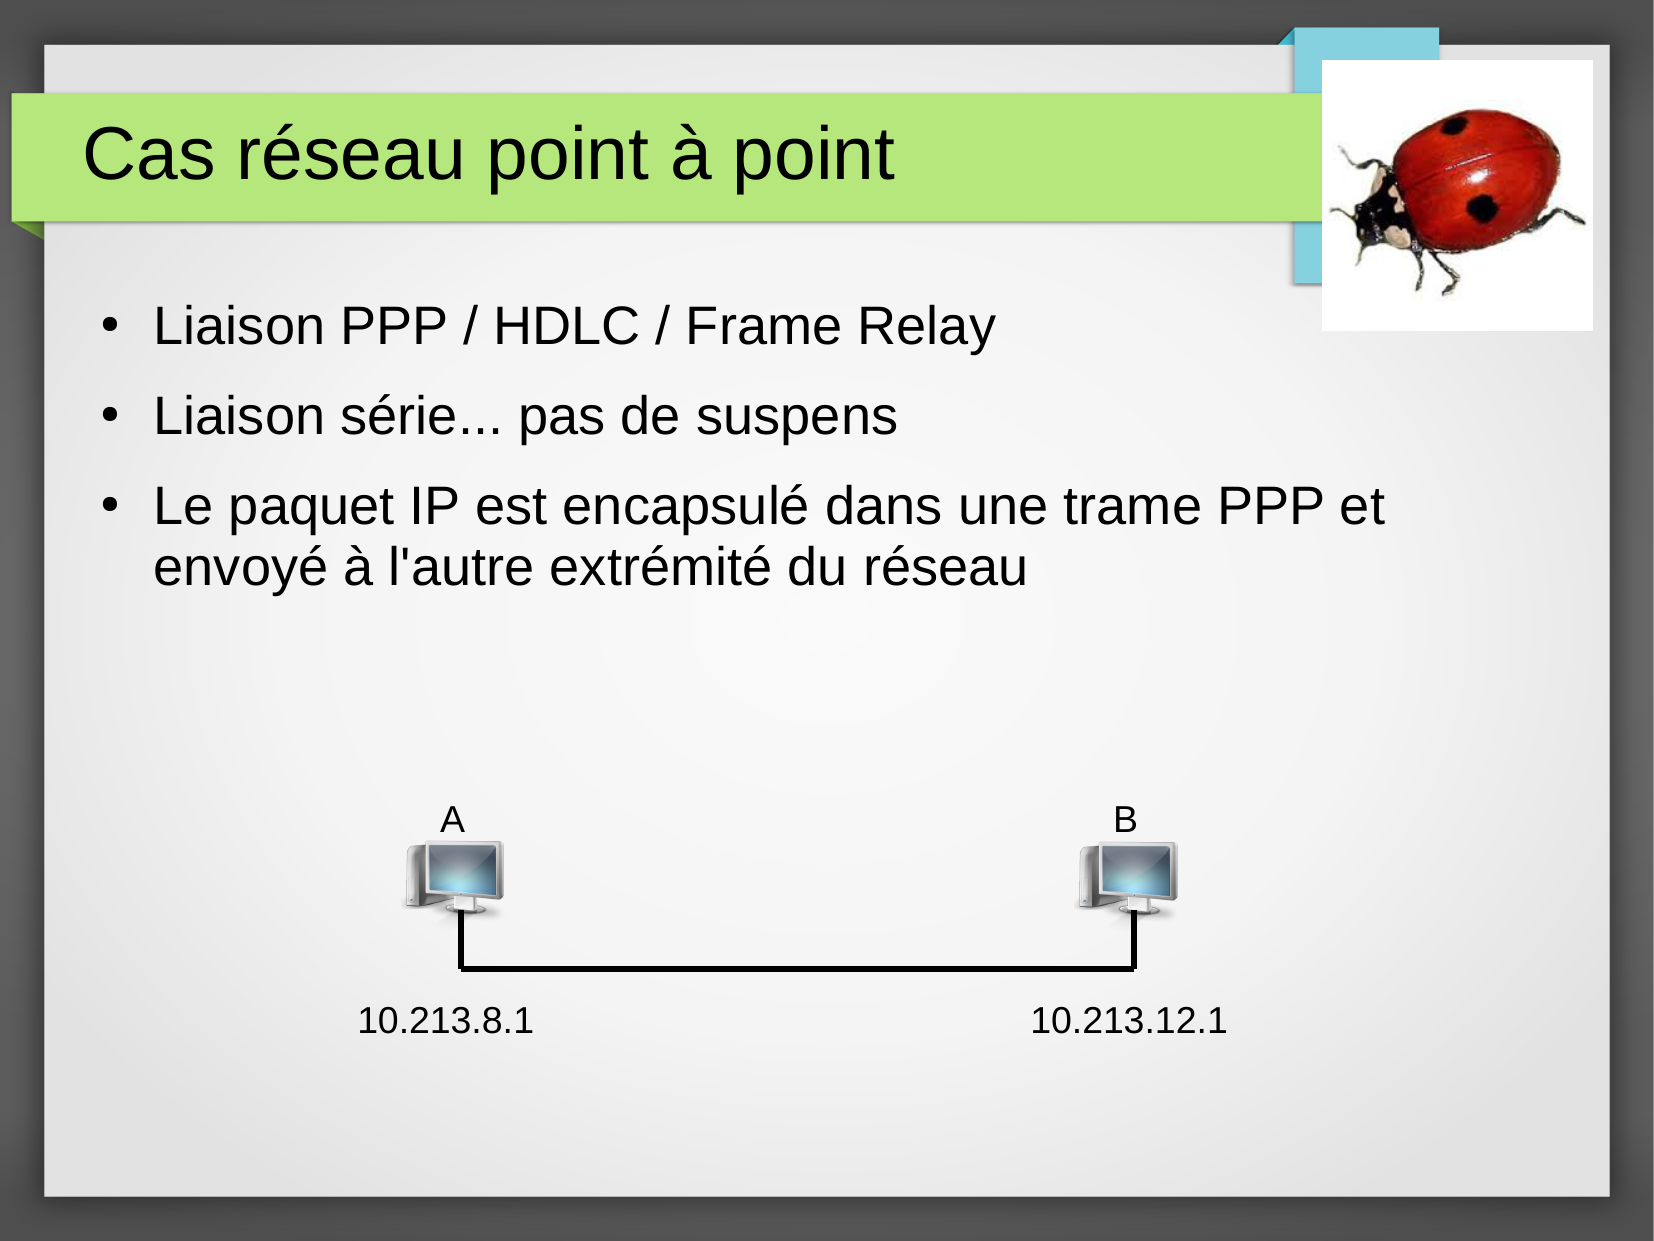

# Cas réseau point à point
Liaison PPP / HDLC / Frame Relay
Liaison série... pas de suspens
Le paquet IP est encapsulé dans une trame PPP et envoyé à l'autre extrémité du réseau
A
B
10.213.8.1
10.213.12.1